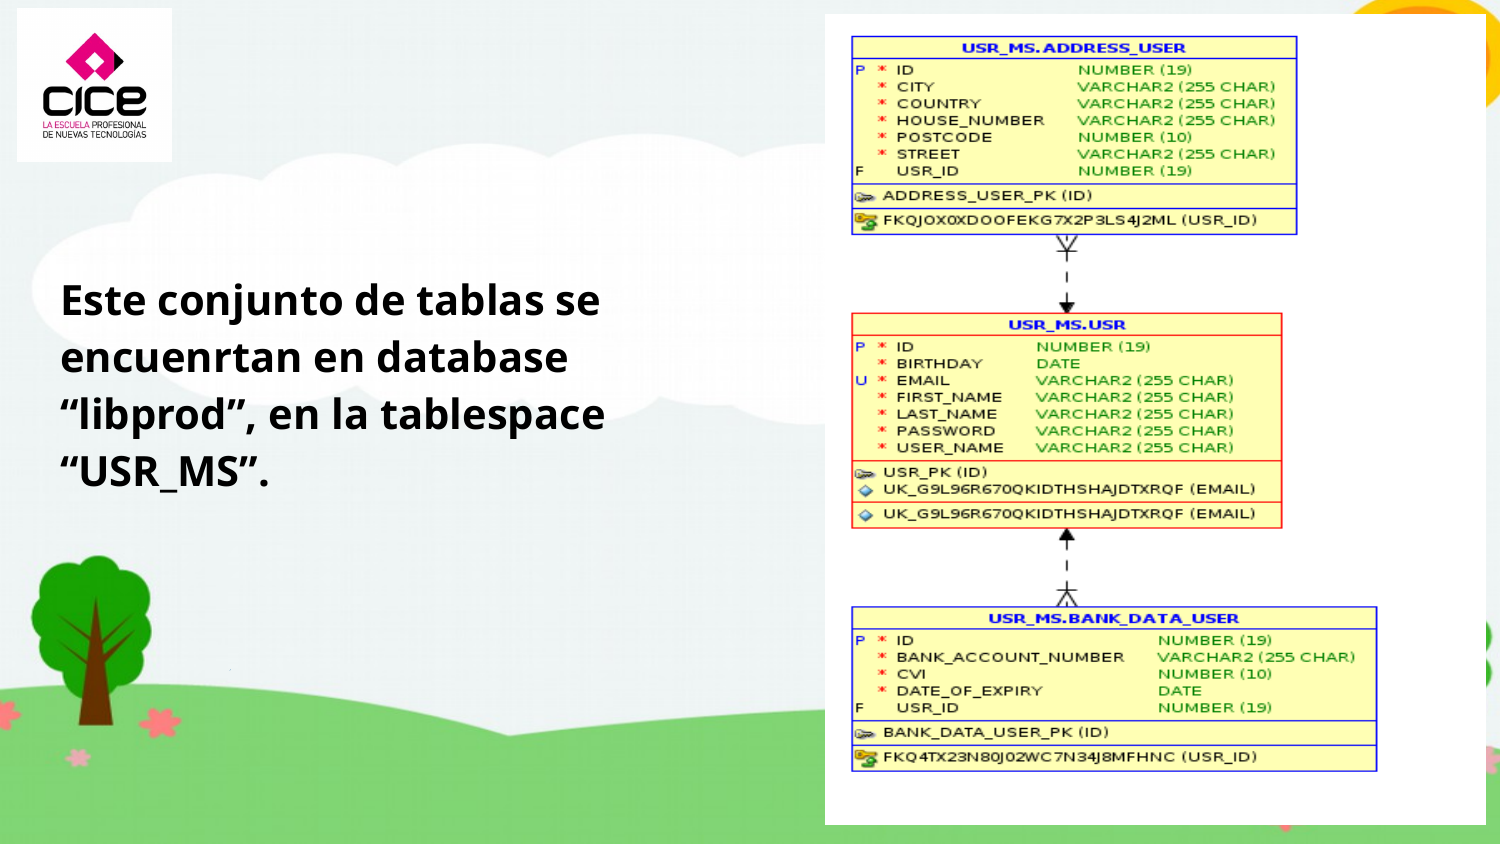

# Este conjunto de tablas se encuenrtan en database “libprod”, en la tablespace “USR_MS”.